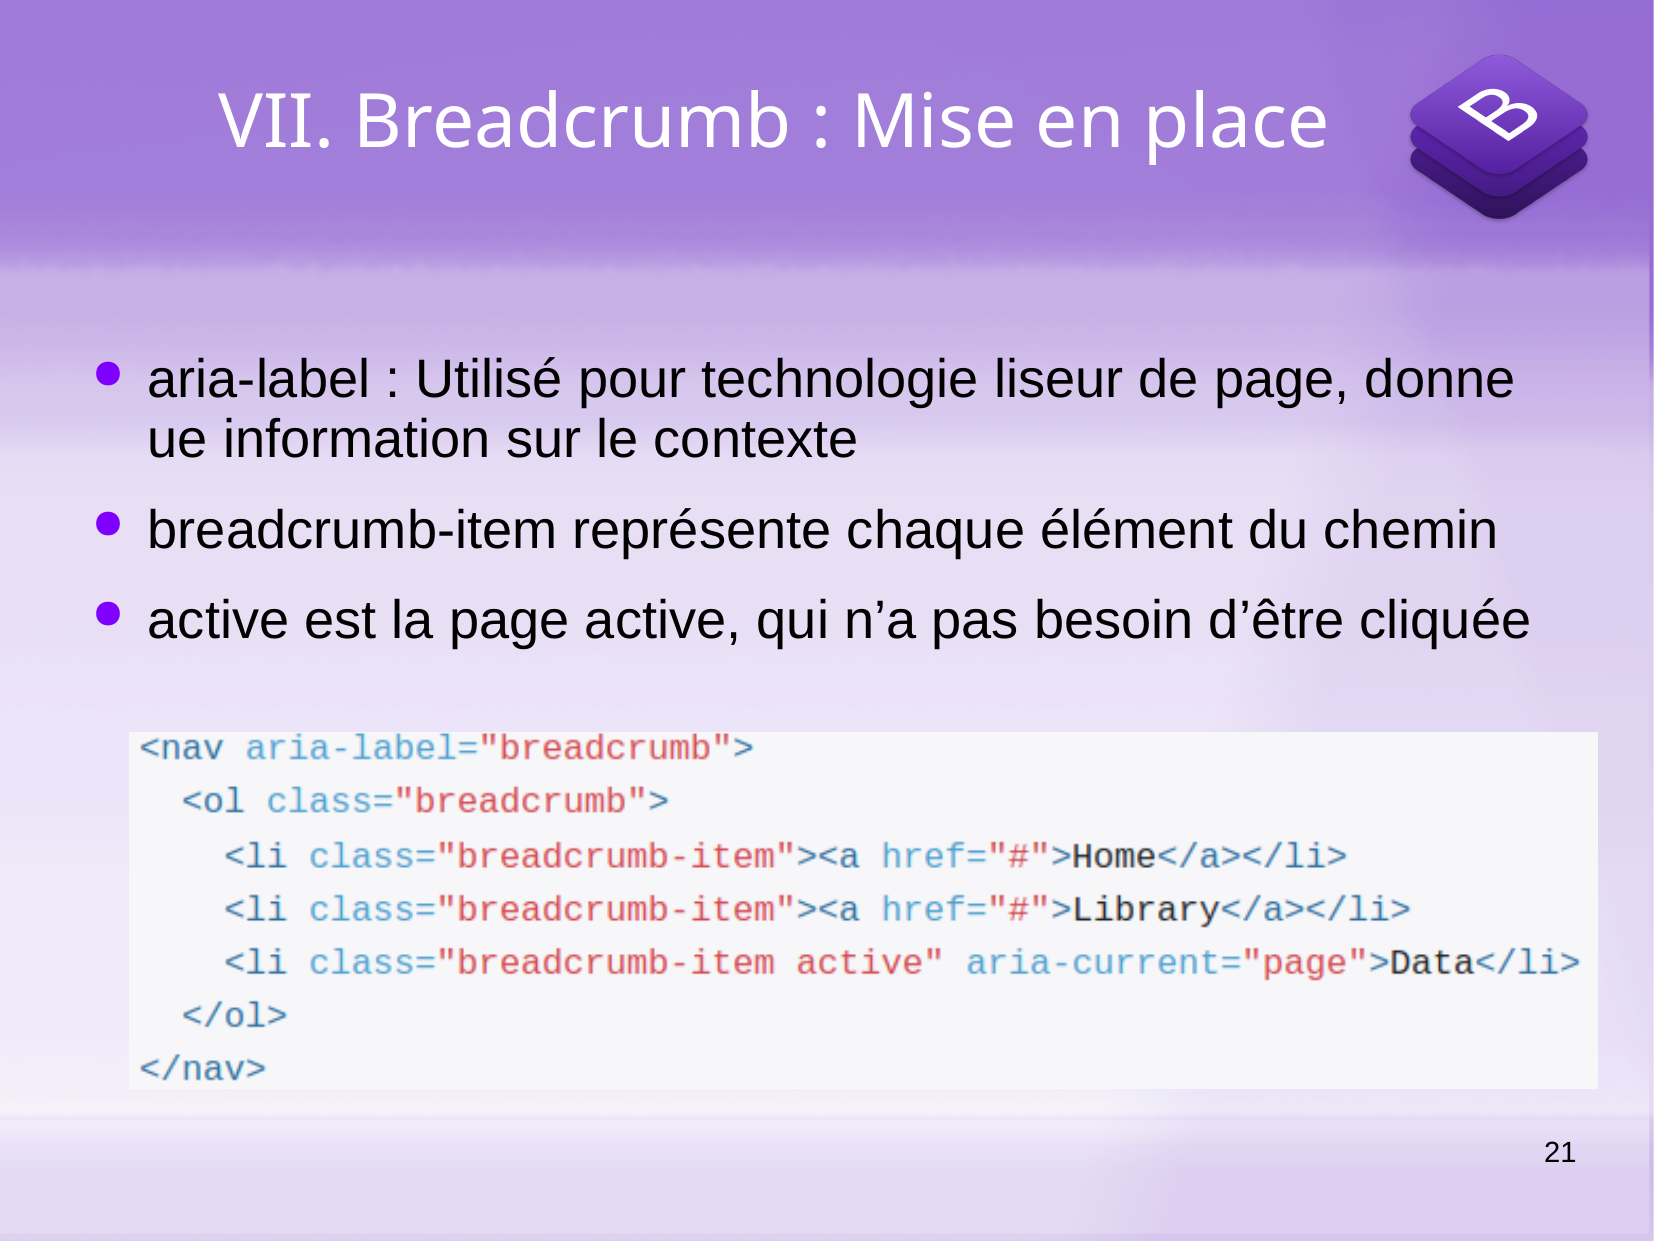

VII. Breadcrumb : Mise en place
# aria-label : Utilisé pour technologie liseur de page, donne ue information sur le contexte
breadcrumb-item représente chaque élément du chemin
active est la page active, qui n’a pas besoin d’être cliquée
21